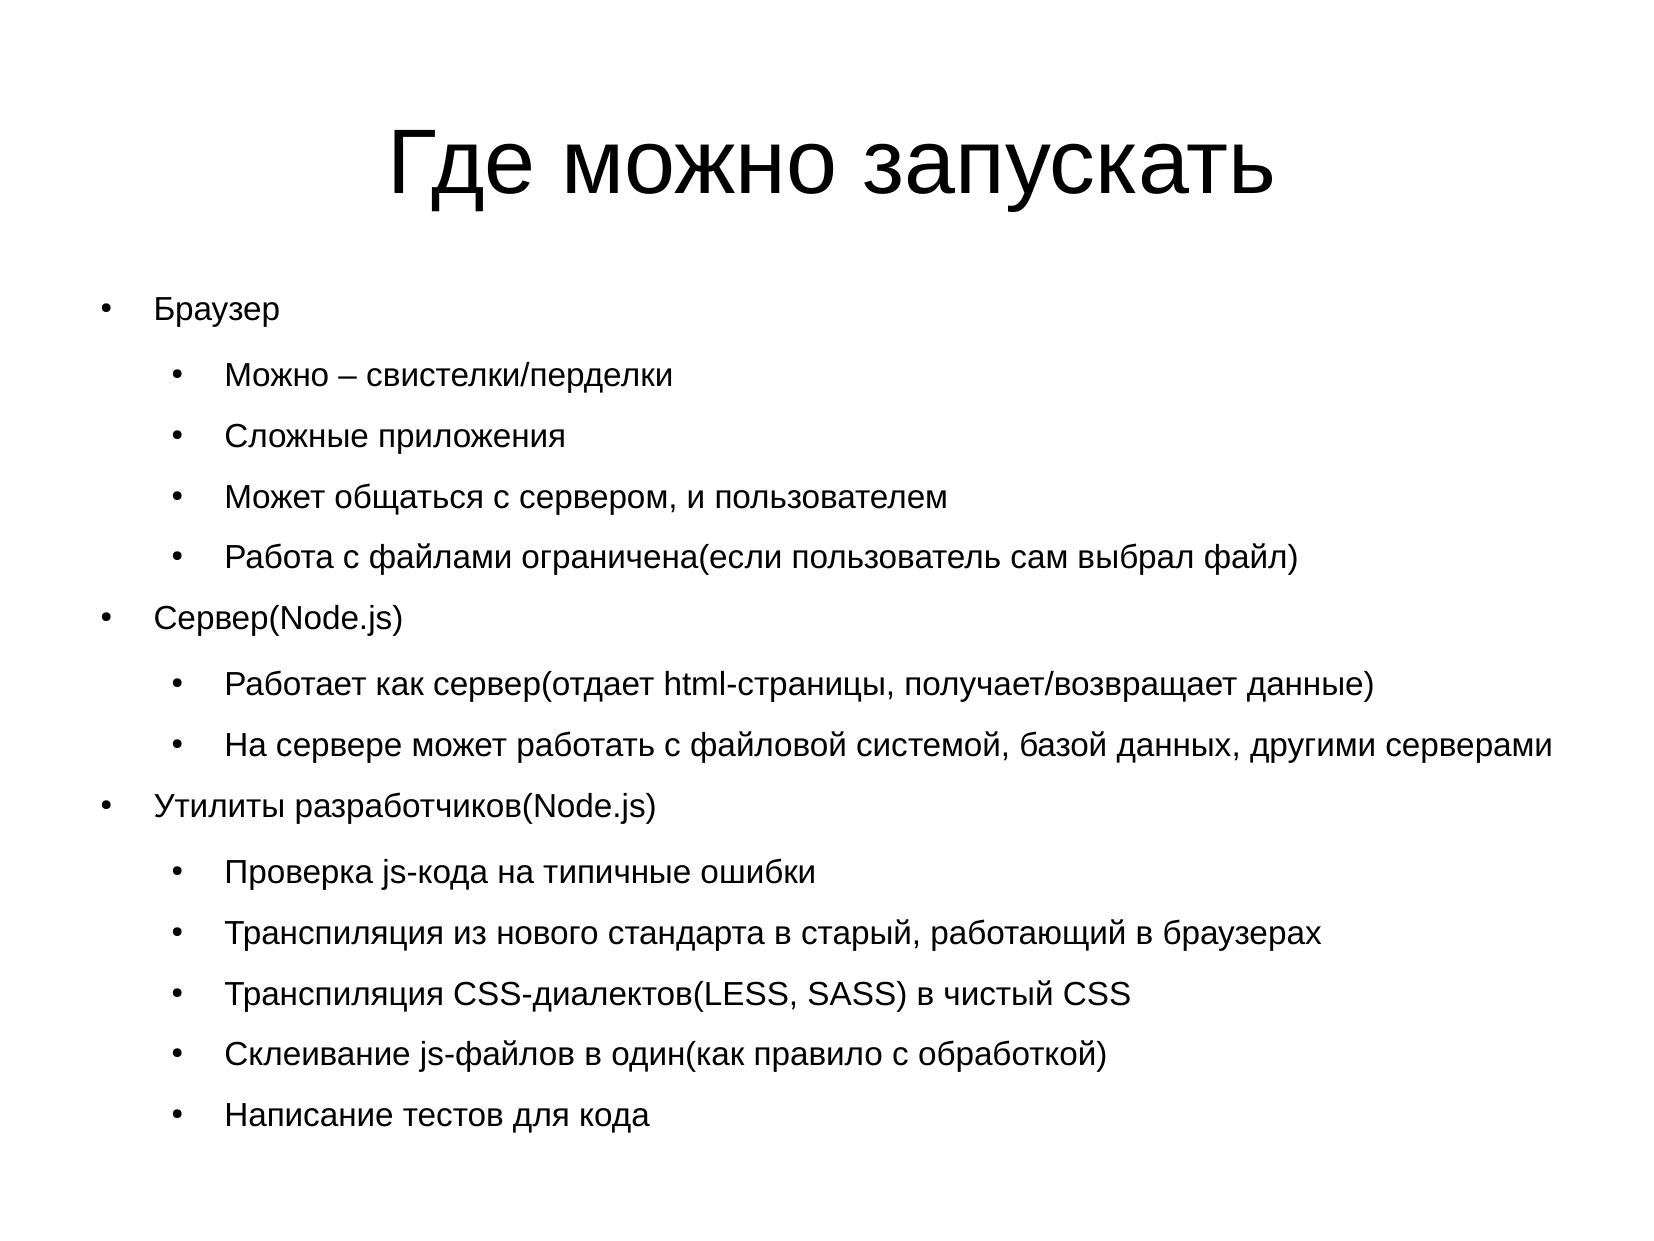

# Где можно запускать
Браузер
Можно – свистелки/перделки
Сложные приложения
Может общаться с сервером, и пользователем
Работа с файлами ограничена(если пользователь сам выбрал файл)
Сервер(Node.js)
Работает как сервер(отдает html-страницы, получает/возвращает данные)
На сервере может работать с файловой системой, базой данных, другими серверами
Утилиты разработчиков(Node.js)
Проверка js-кода на типичные ошибки
Транспиляция из нового стандарта в старый, работающий в браузерах
Транспиляция CSS-диалектов(LESS, SASS) в чистый CSS
Склеивание js-файлов в один(как правило с обработкой)
Написание тестов для кода